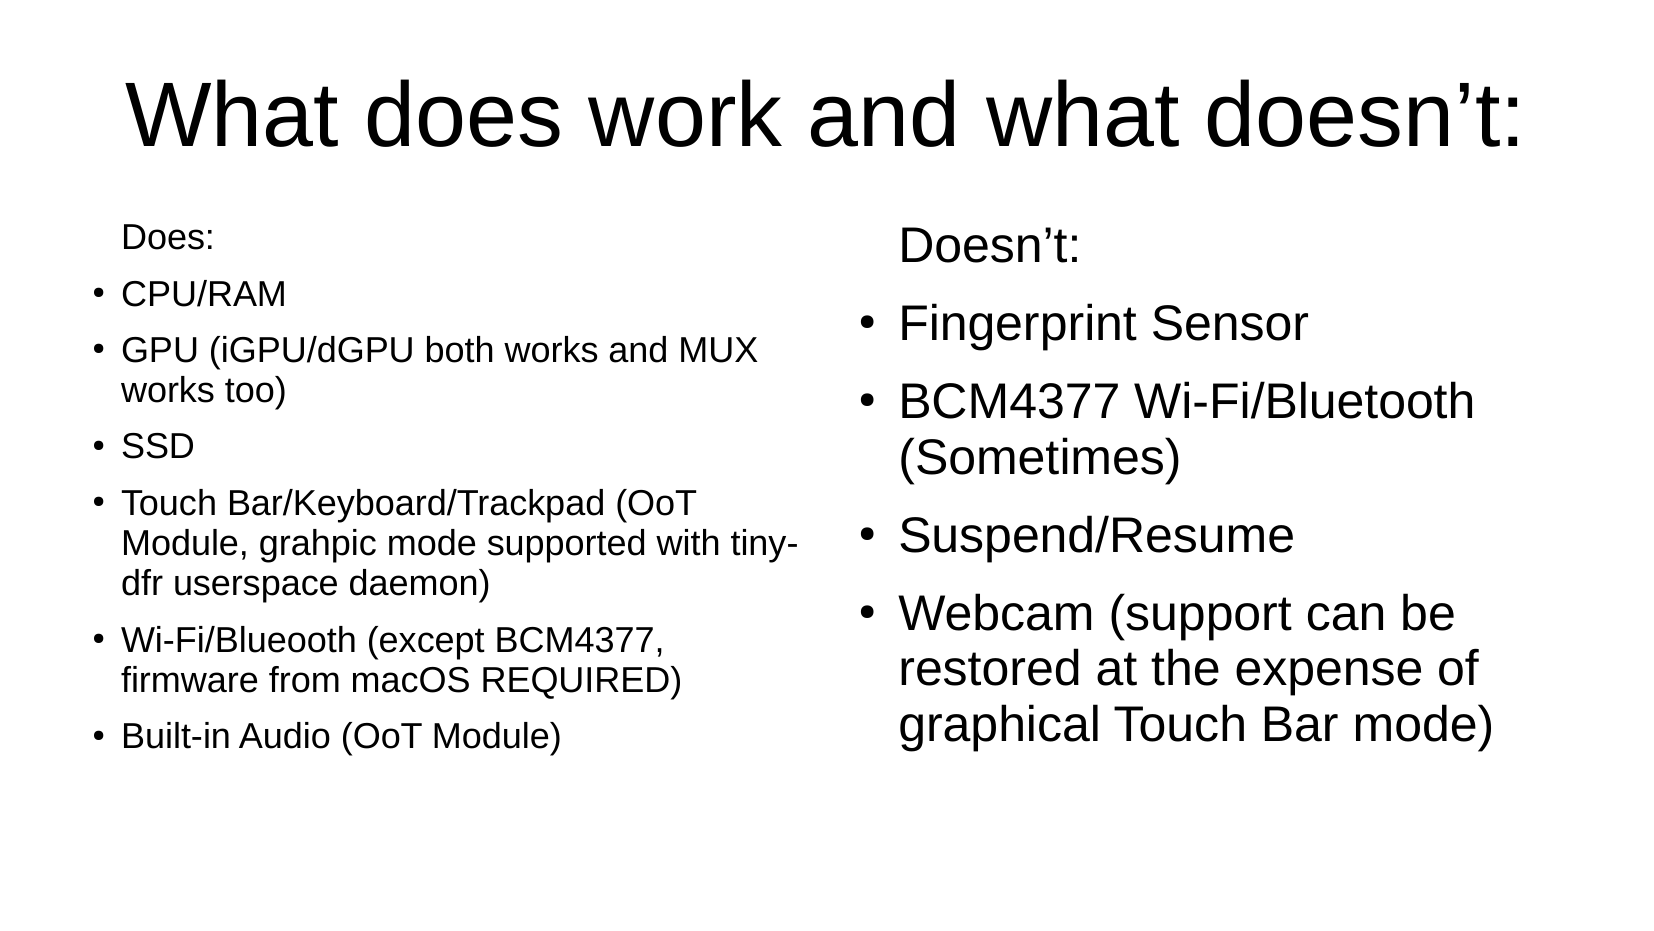

# What does work and what doesn’t:
Does:
CPU/RAM
GPU (iGPU/dGPU both works and MUX works too)
SSD
Touch Bar/Keyboard/Trackpad (OoT Module, grahpic mode supported with tiny-dfr userspace daemon)
Wi-Fi/Blueooth (except BCM4377, firmware from macOS REQUIRED)
Built-in Audio (OoT Module)
Doesn’t:
Fingerprint Sensor
BCM4377 Wi-Fi/Bluetooth (Sometimes)
Suspend/Resume
Webcam (support can be restored at the expense of graphical Touch Bar mode)